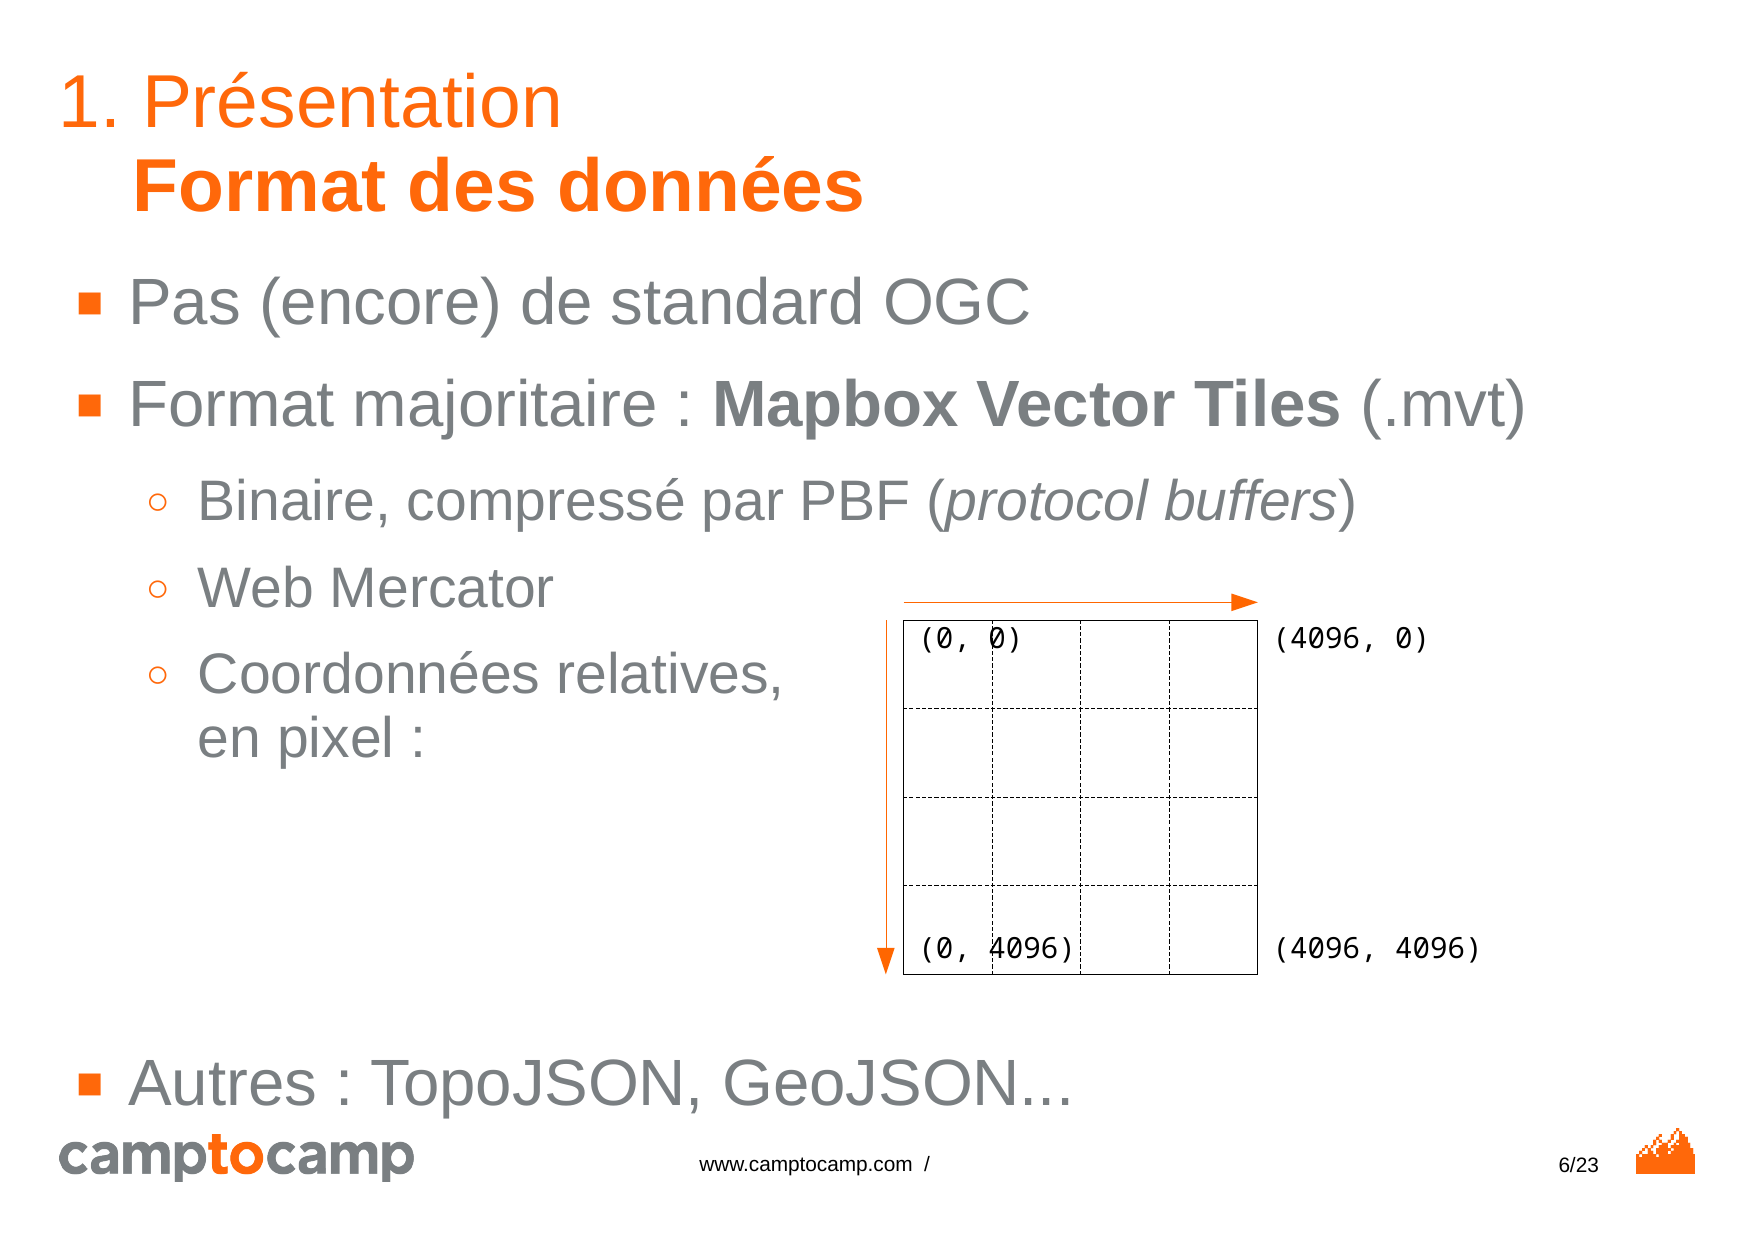

# 1. Présentation Format des données
Pas (encore) de standard OGC
Format majoritaire : Mapbox Vector Tiles (.mvt)
Binaire, compressé par PBF (protocol buffers)
Web Mercator
Coordonnées relatives,
en pixel :
Autres : TopoJSON, GeoJSON...
(0, 0)
(4096, 0)
(0, 4096)
(4096, 4096)